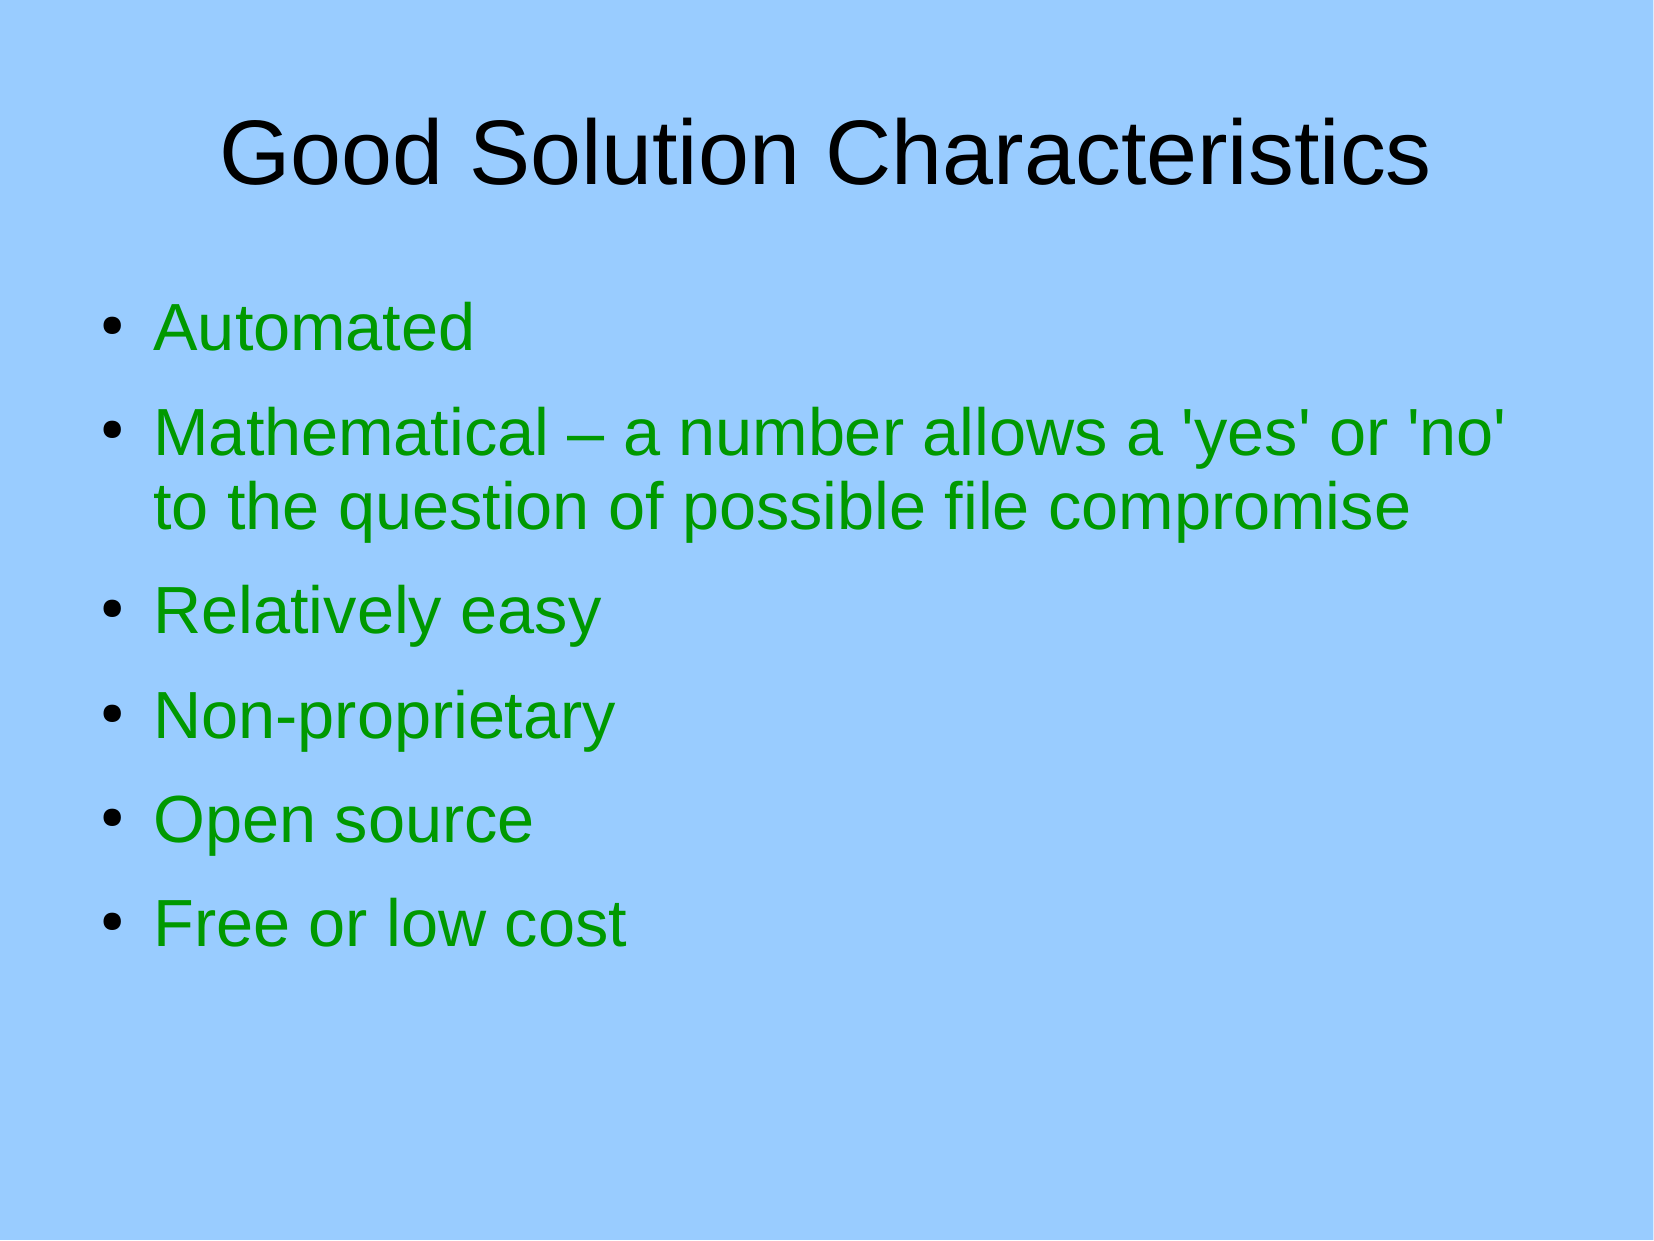

# Good Solution Characteristics
Automated
Mathematical – a number allows a 'yes' or 'no' to the question of possible file compromise
Relatively easy
Non-proprietary
Open source
Free or low cost